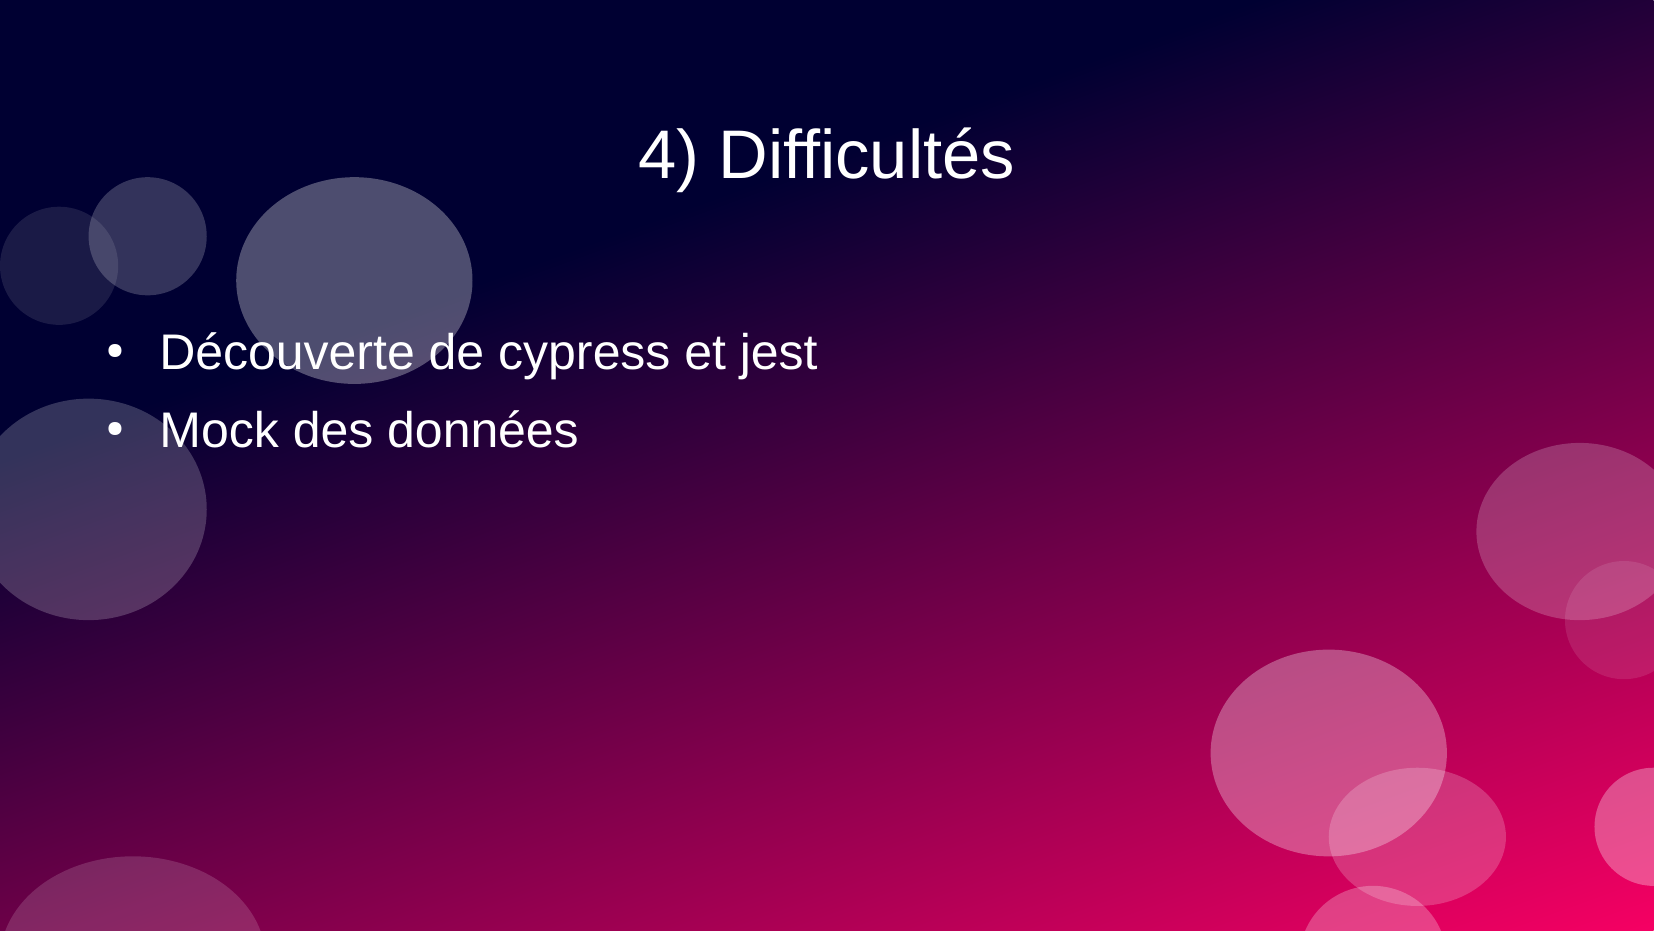

# 4) Difficultés
Découverte de cypress et jest
Mock des données